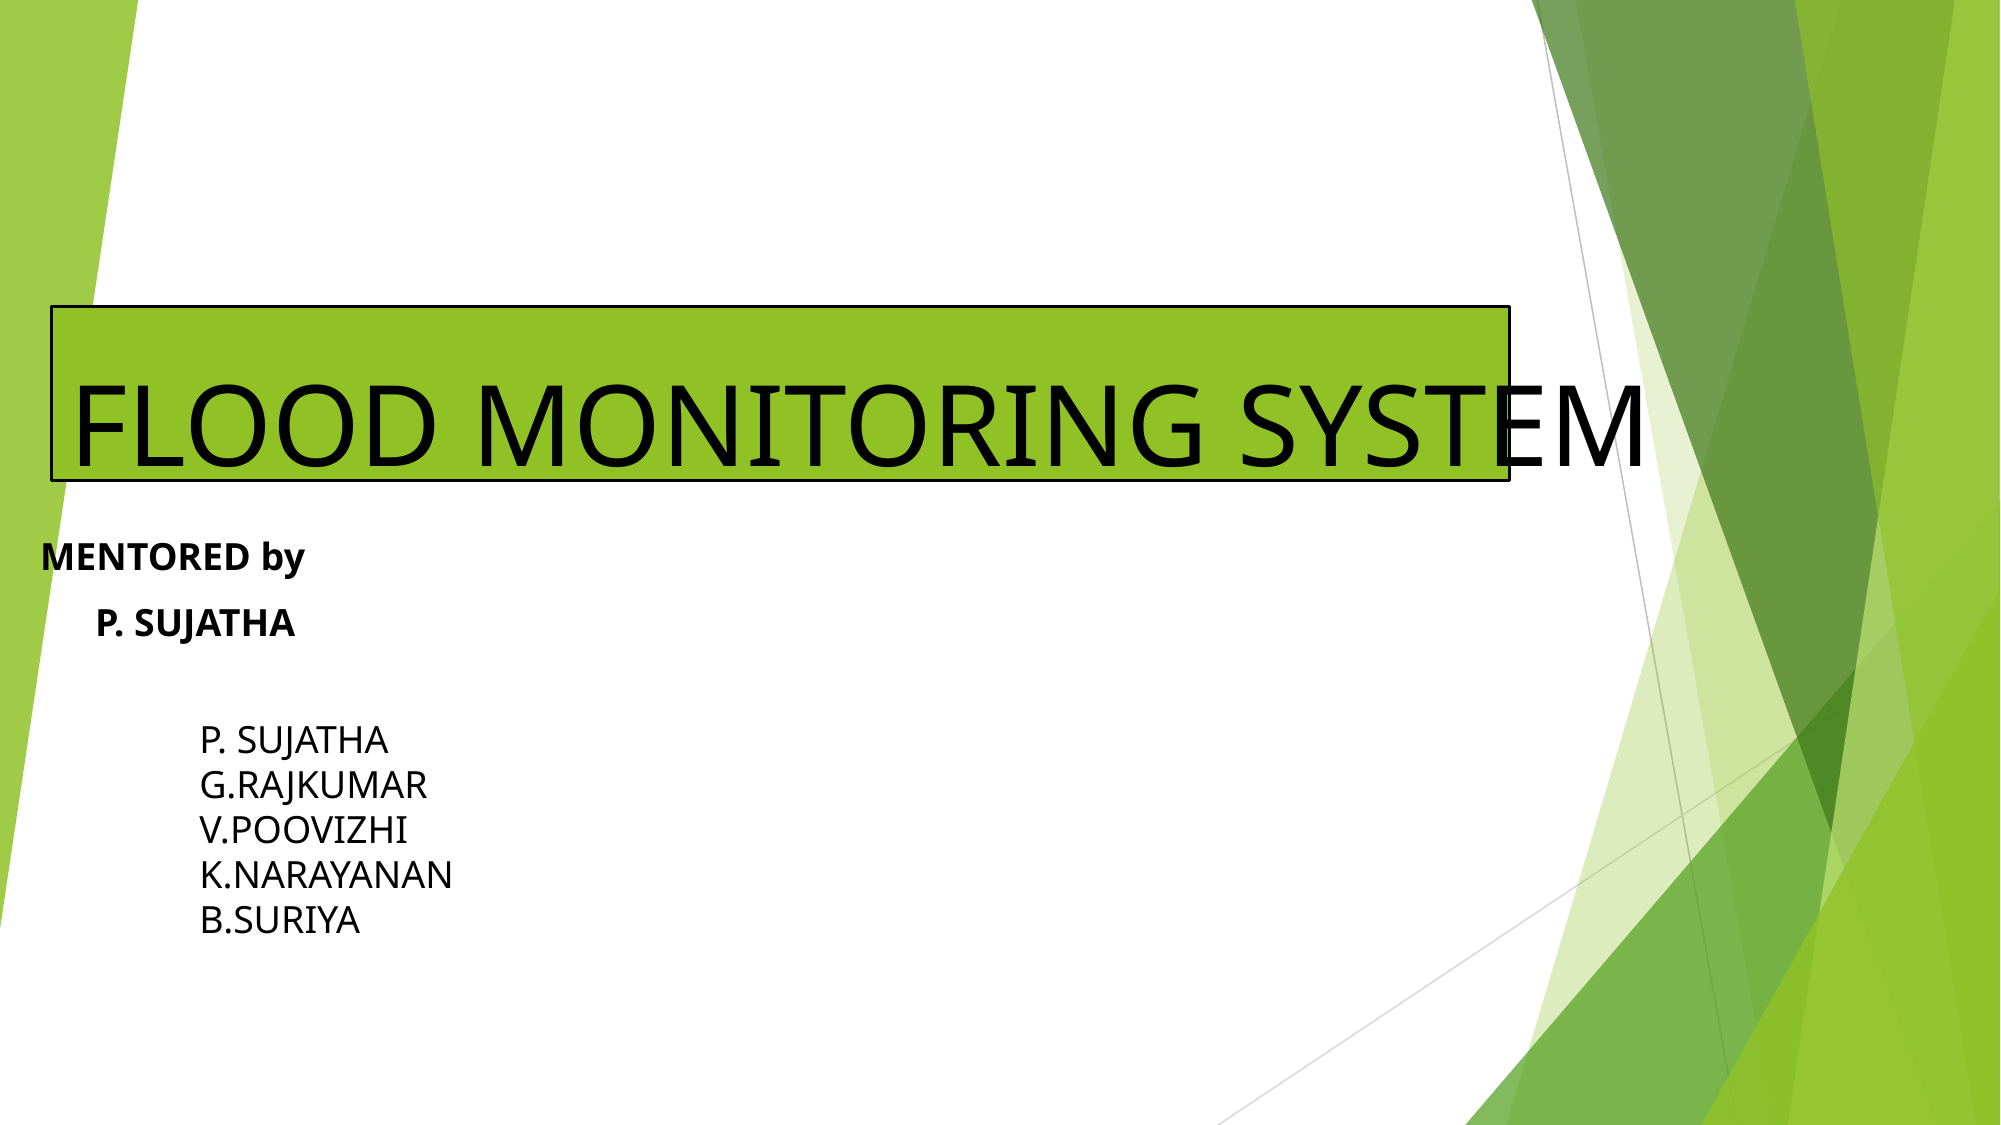

FLOOD MONITORING SYSTEM
# MENTORED by
P. SUJATHA
P. SUJATHA
G.RAJKUMAR
V.POOVIZHI
K.NARAYANAN
B.SURIYA